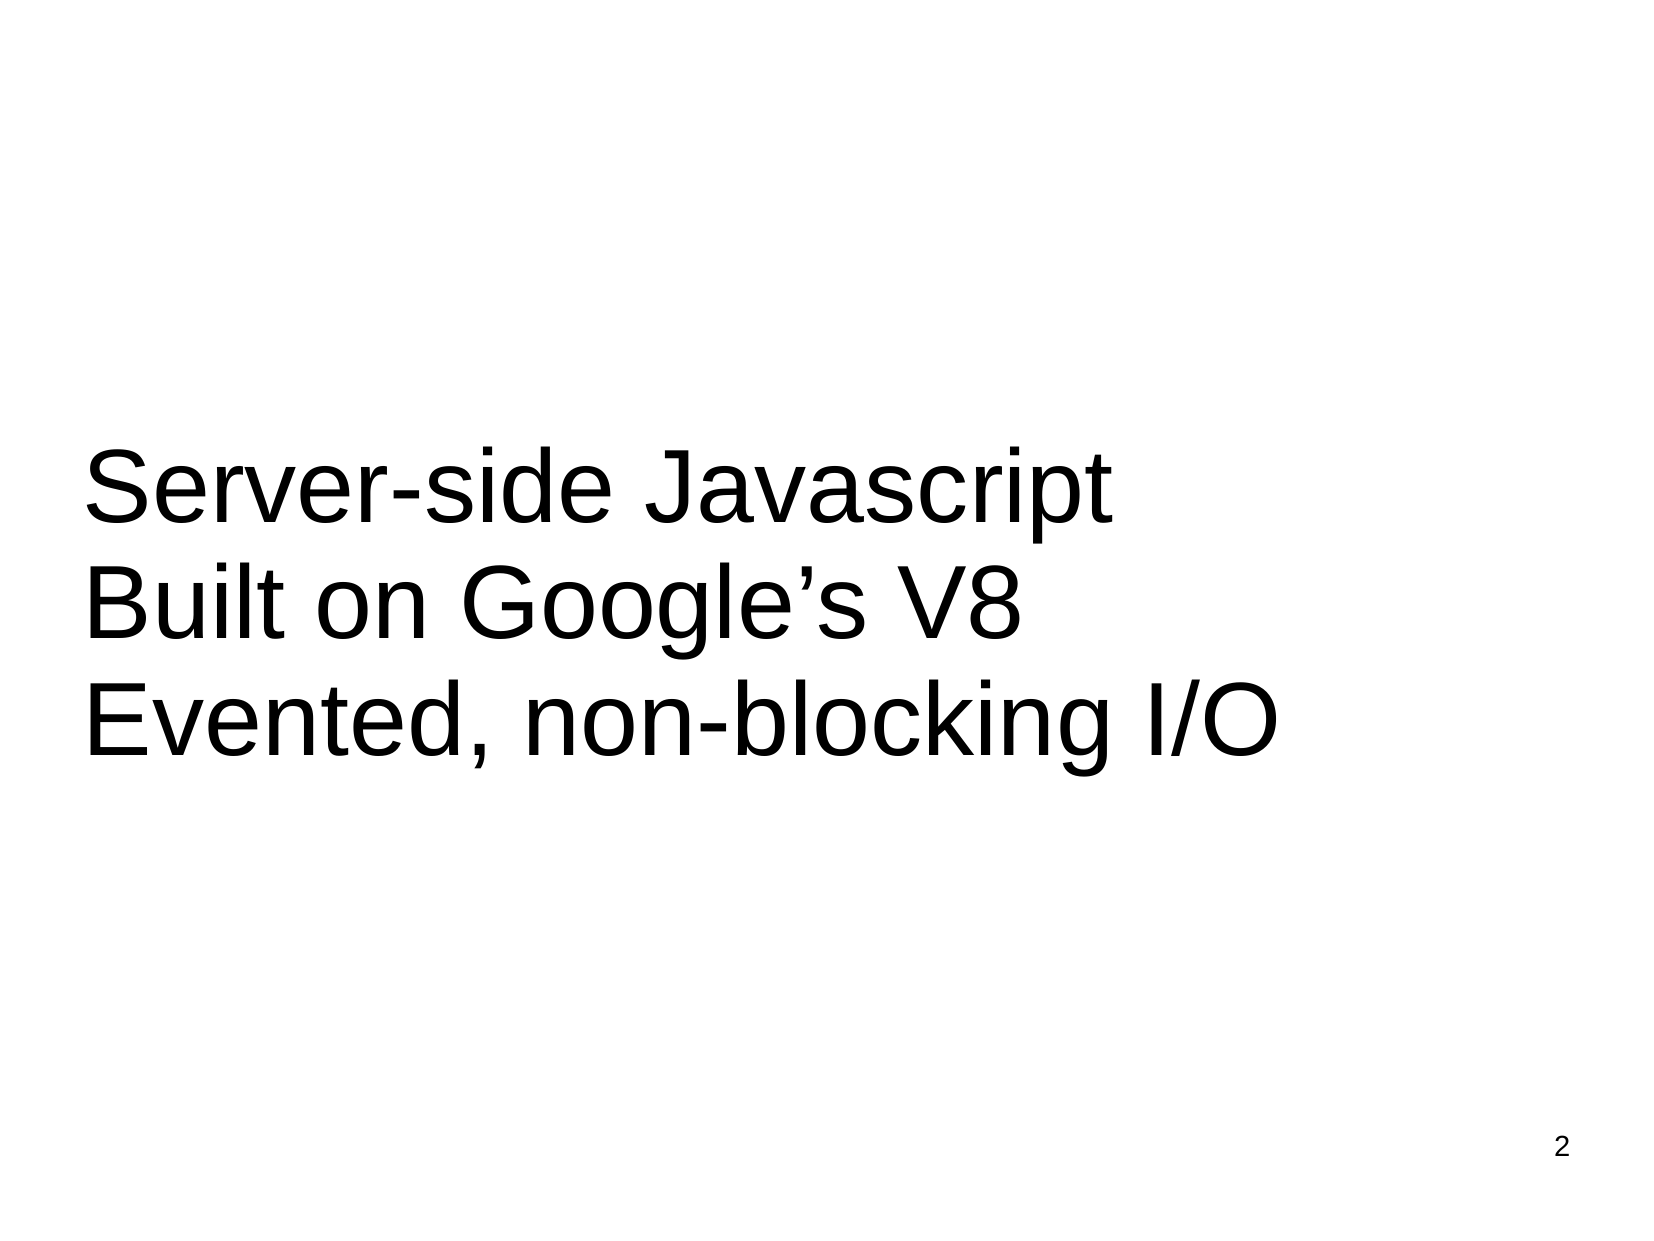

# Server-side Javascript
Built on Google’s V8
Evented, non-blocking I/O
2